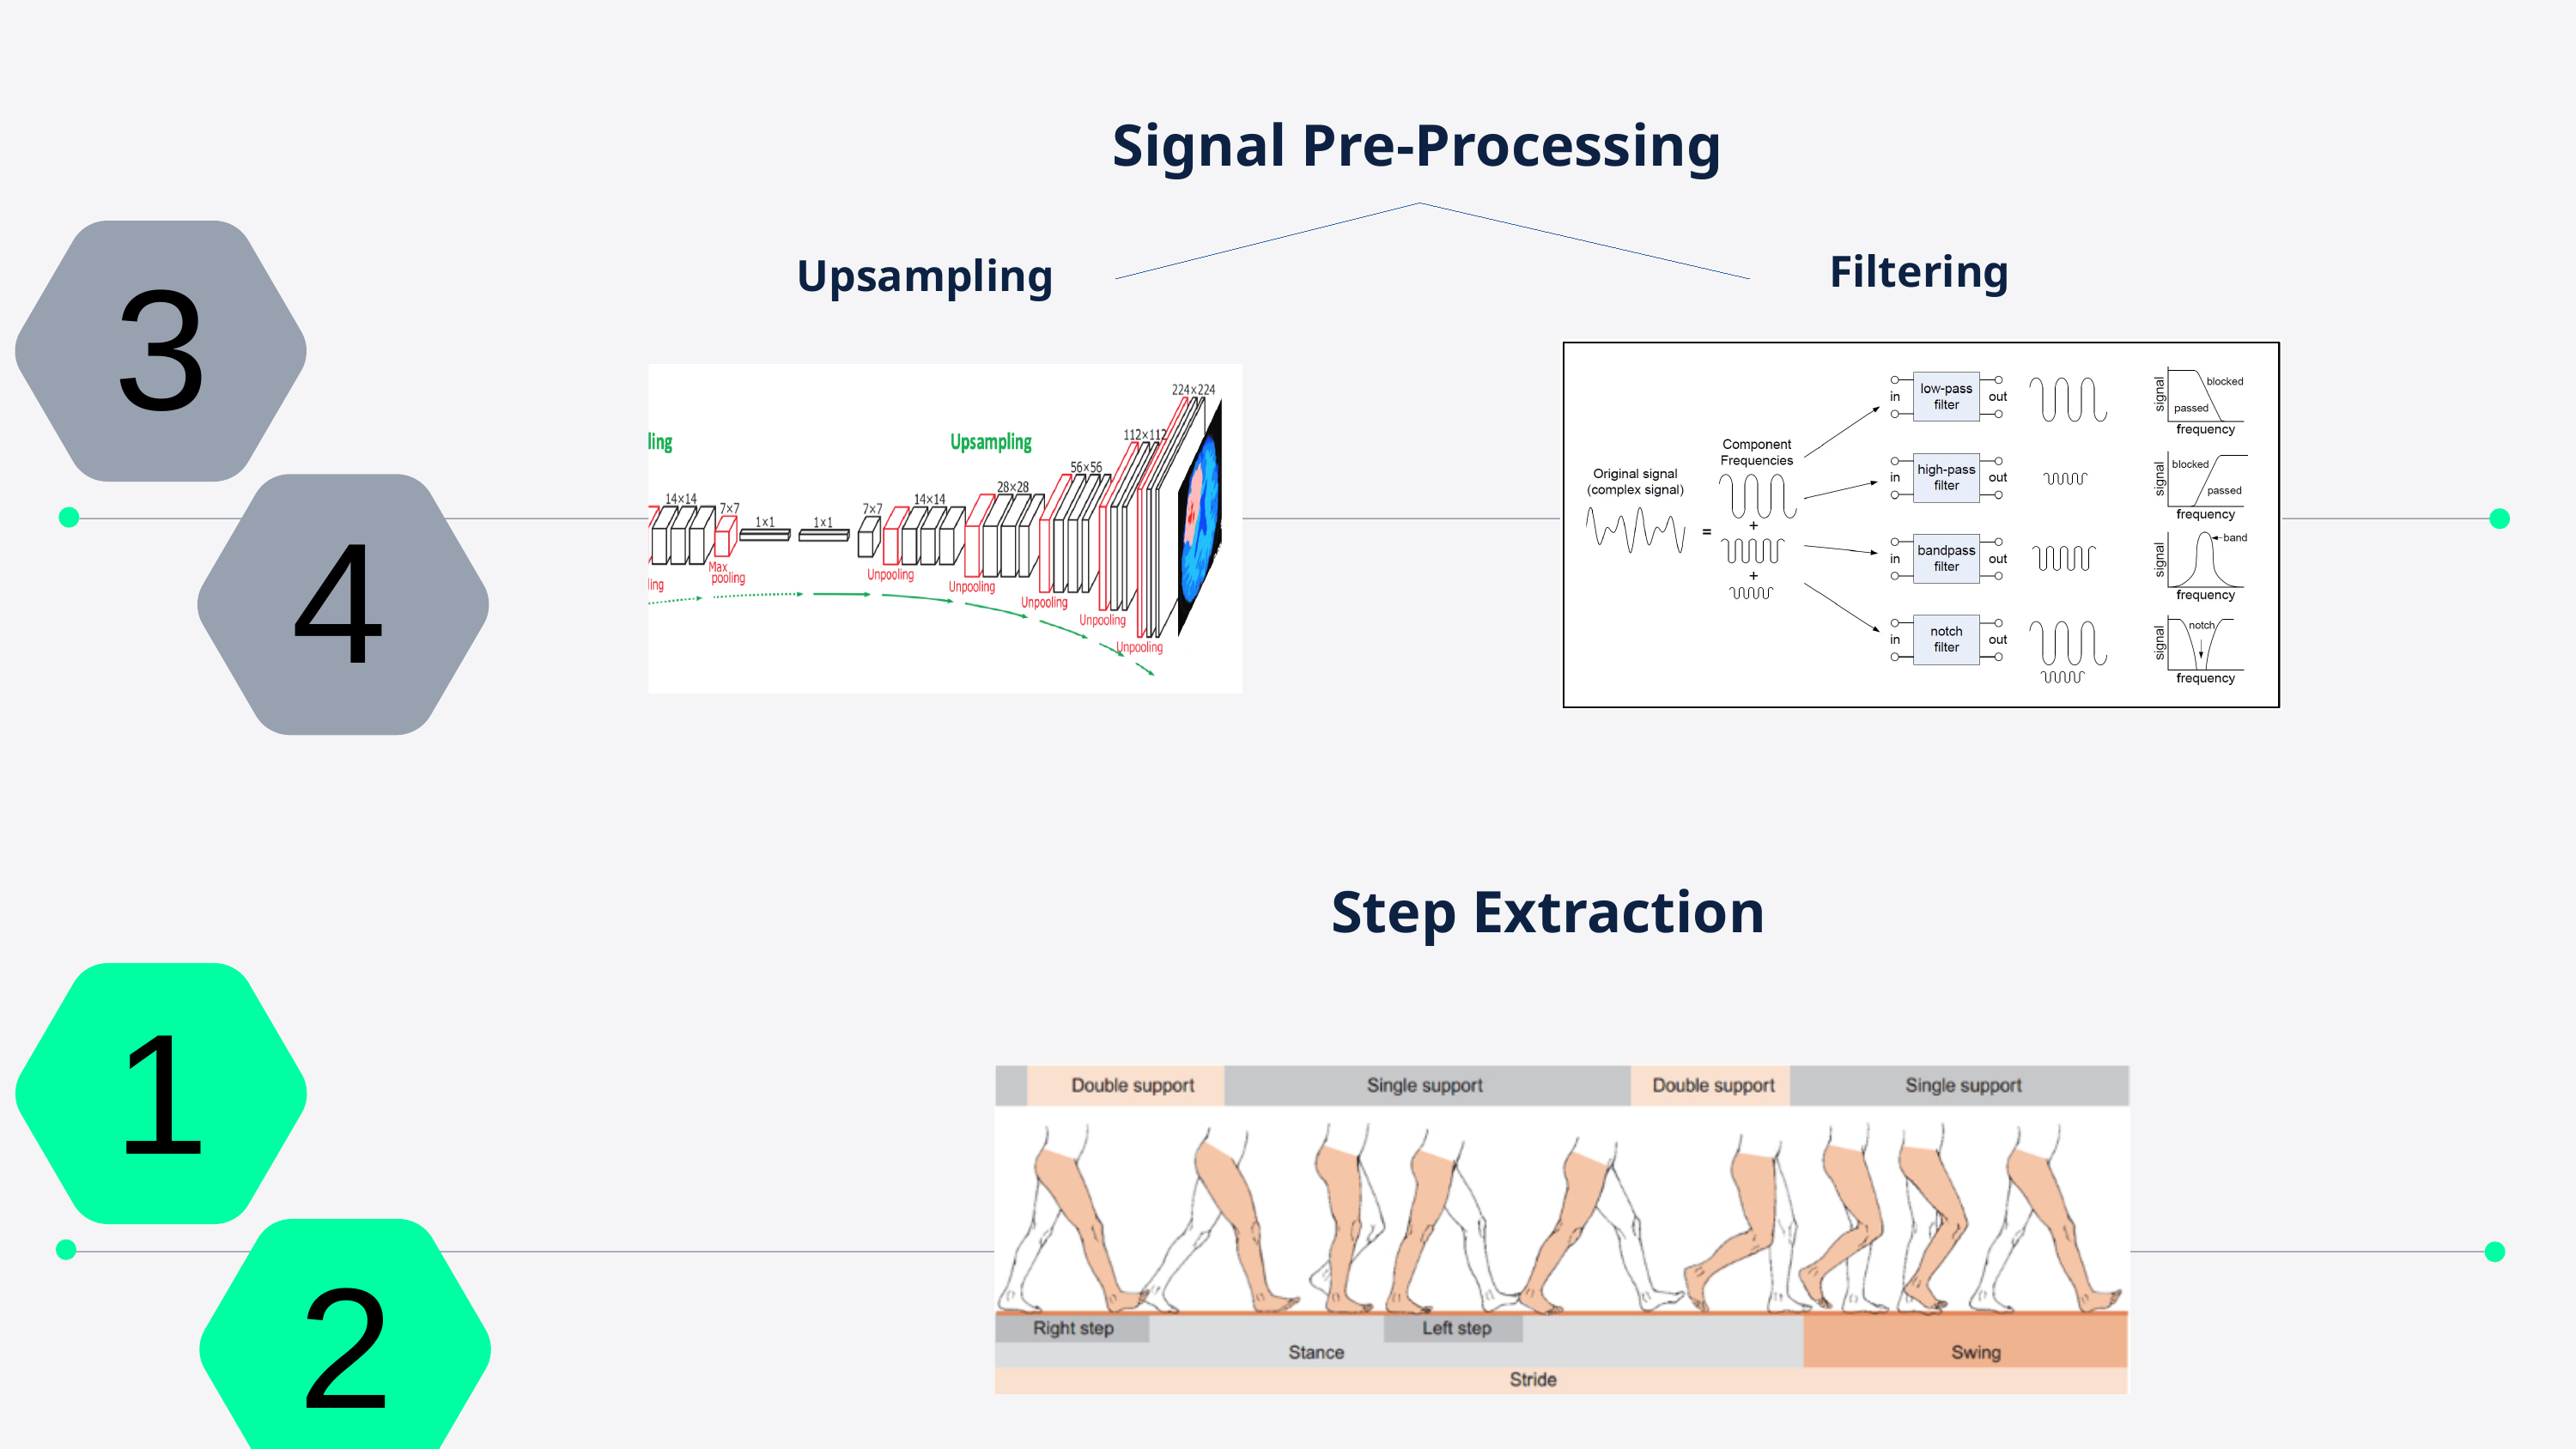

Signal Pre-Processing
Filtering
Upsampling
3
4
Step Extraction
1
2